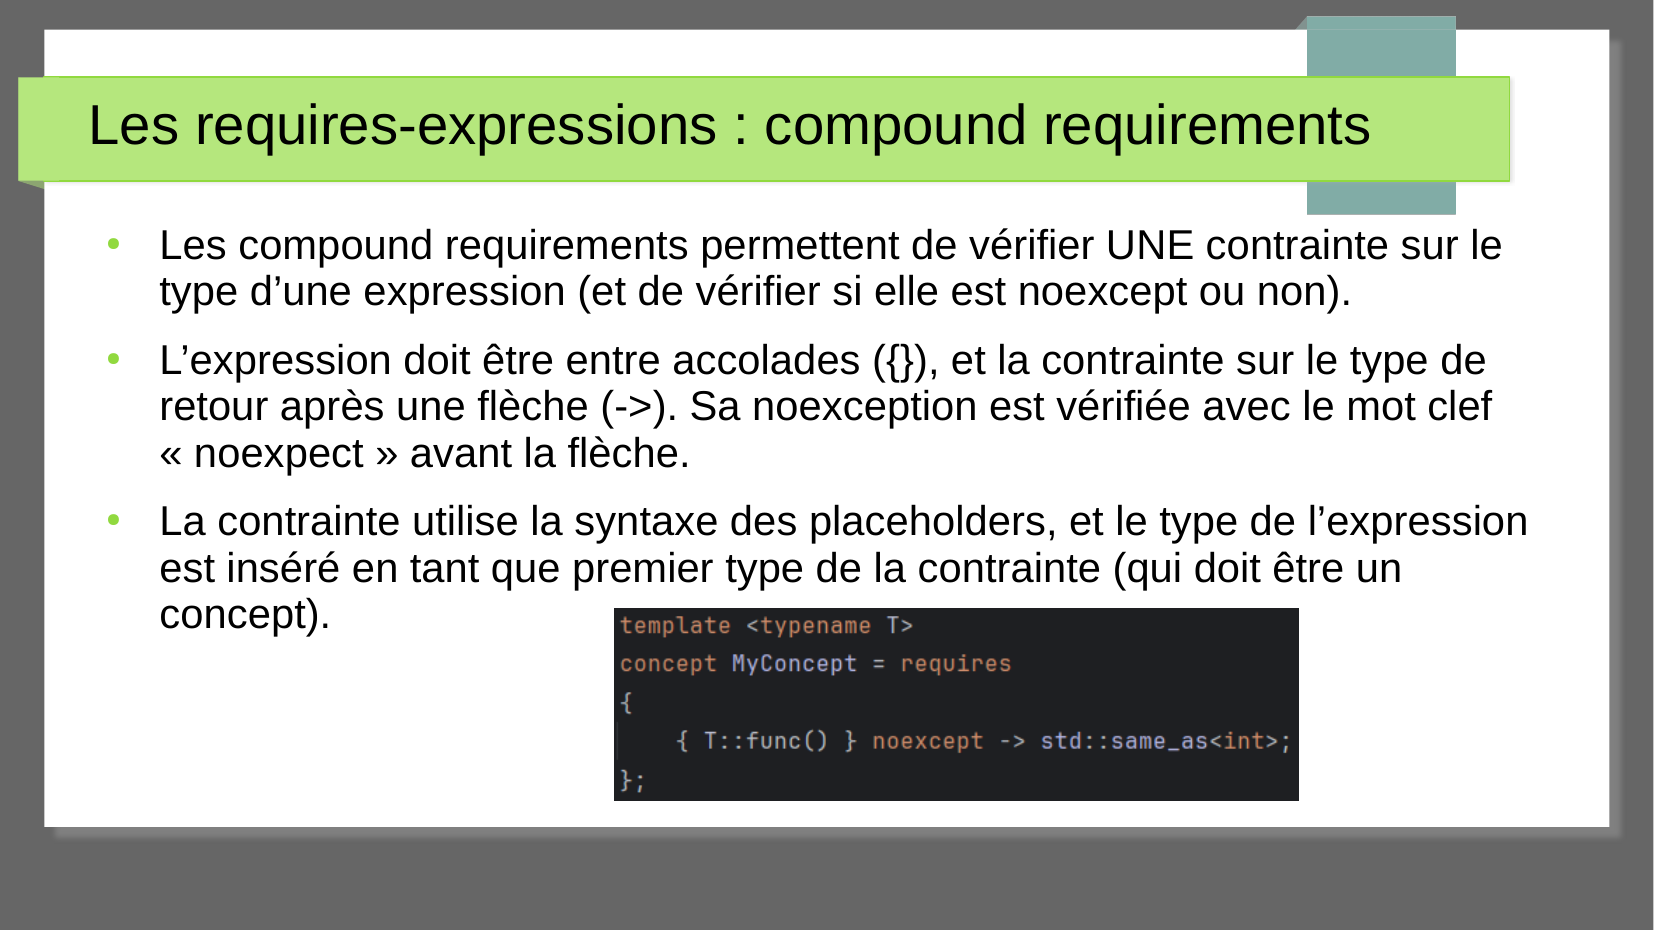

# Les requires-expressions : compound requirements
Les compound requirements permettent de vérifier UNE contrainte sur le type d’une expression (et de vérifier si elle est noexcept ou non).
L’expression doit être entre accolades ({}), et la contrainte sur le type de retour après une flèche (->). Sa noexception est vérifiée avec le mot clef « noexpect » avant la flèche.
La contrainte utilise la syntaxe des placeholders, et le type de l’expression est inséré en tant que premier type de la contrainte (qui doit être un concept).